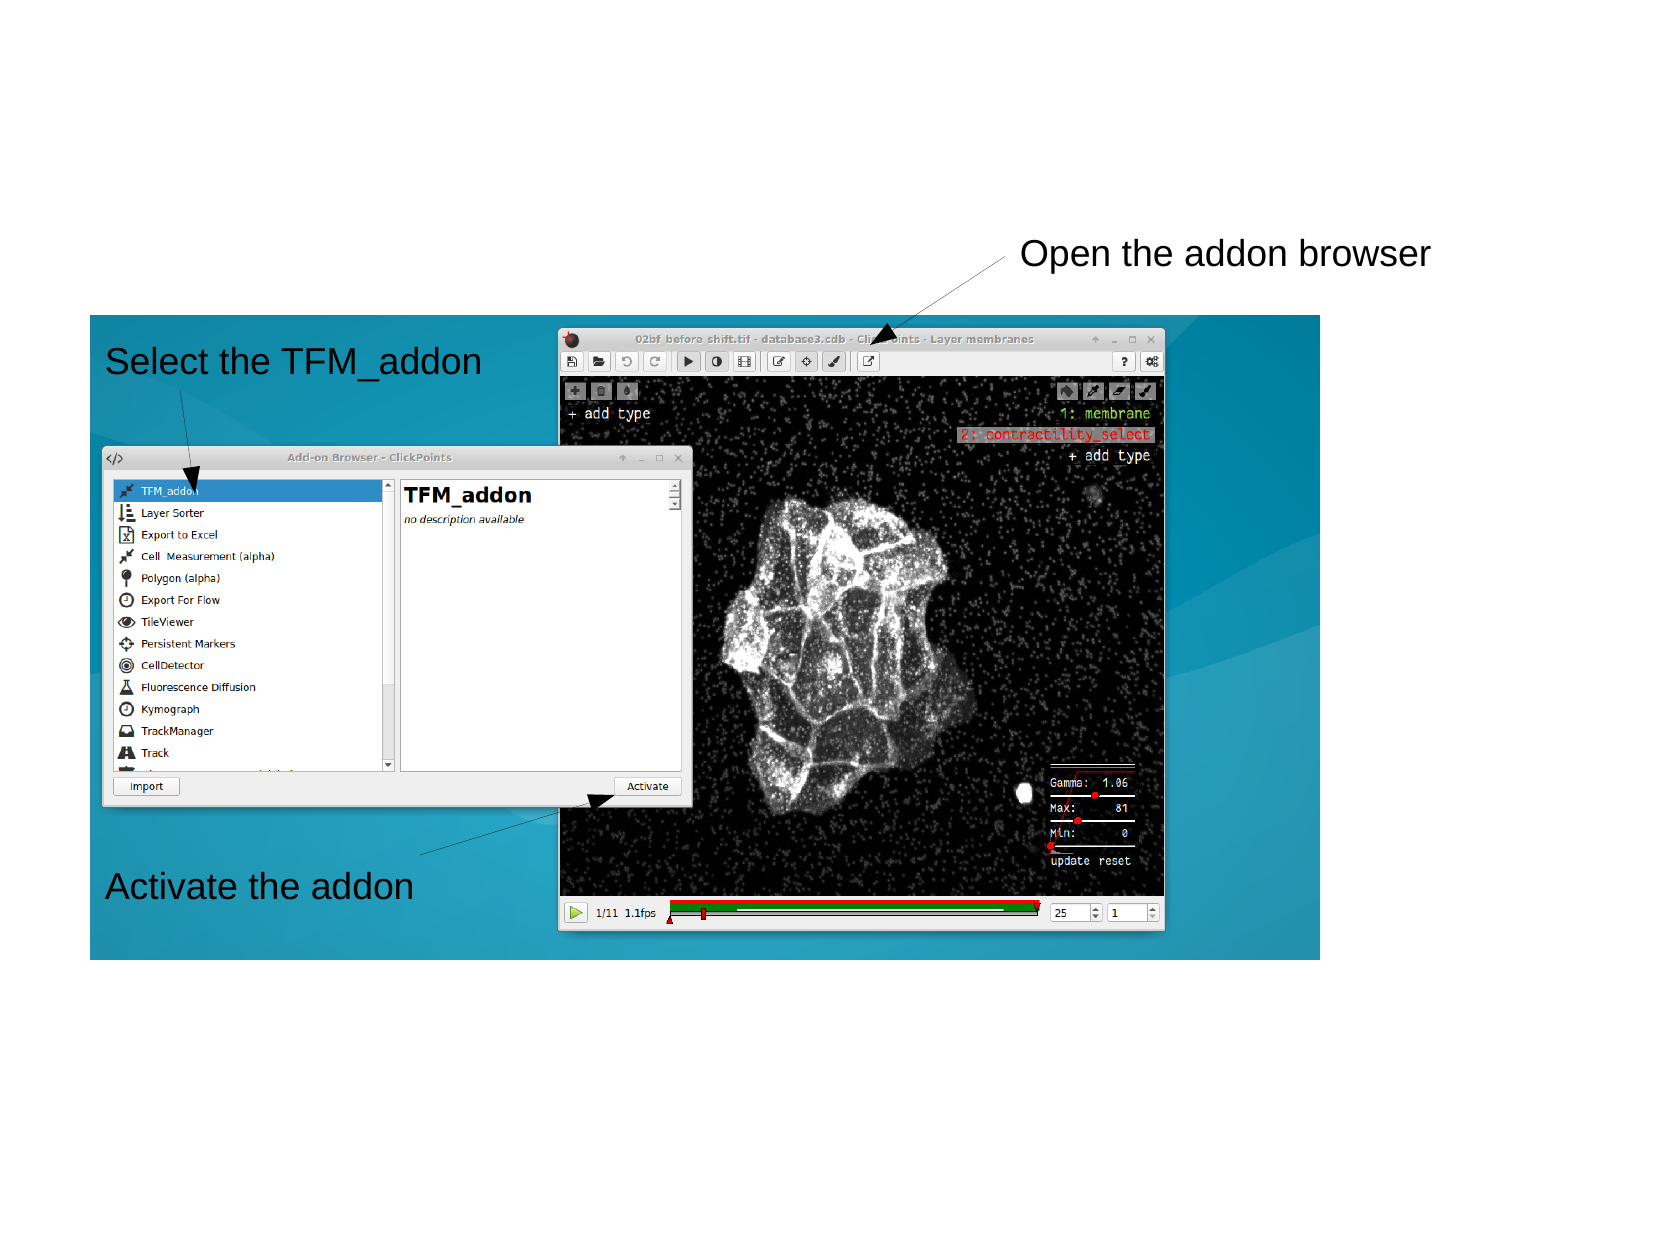

Open the addon browser
Select the TFM_addon
#
Activate the addon